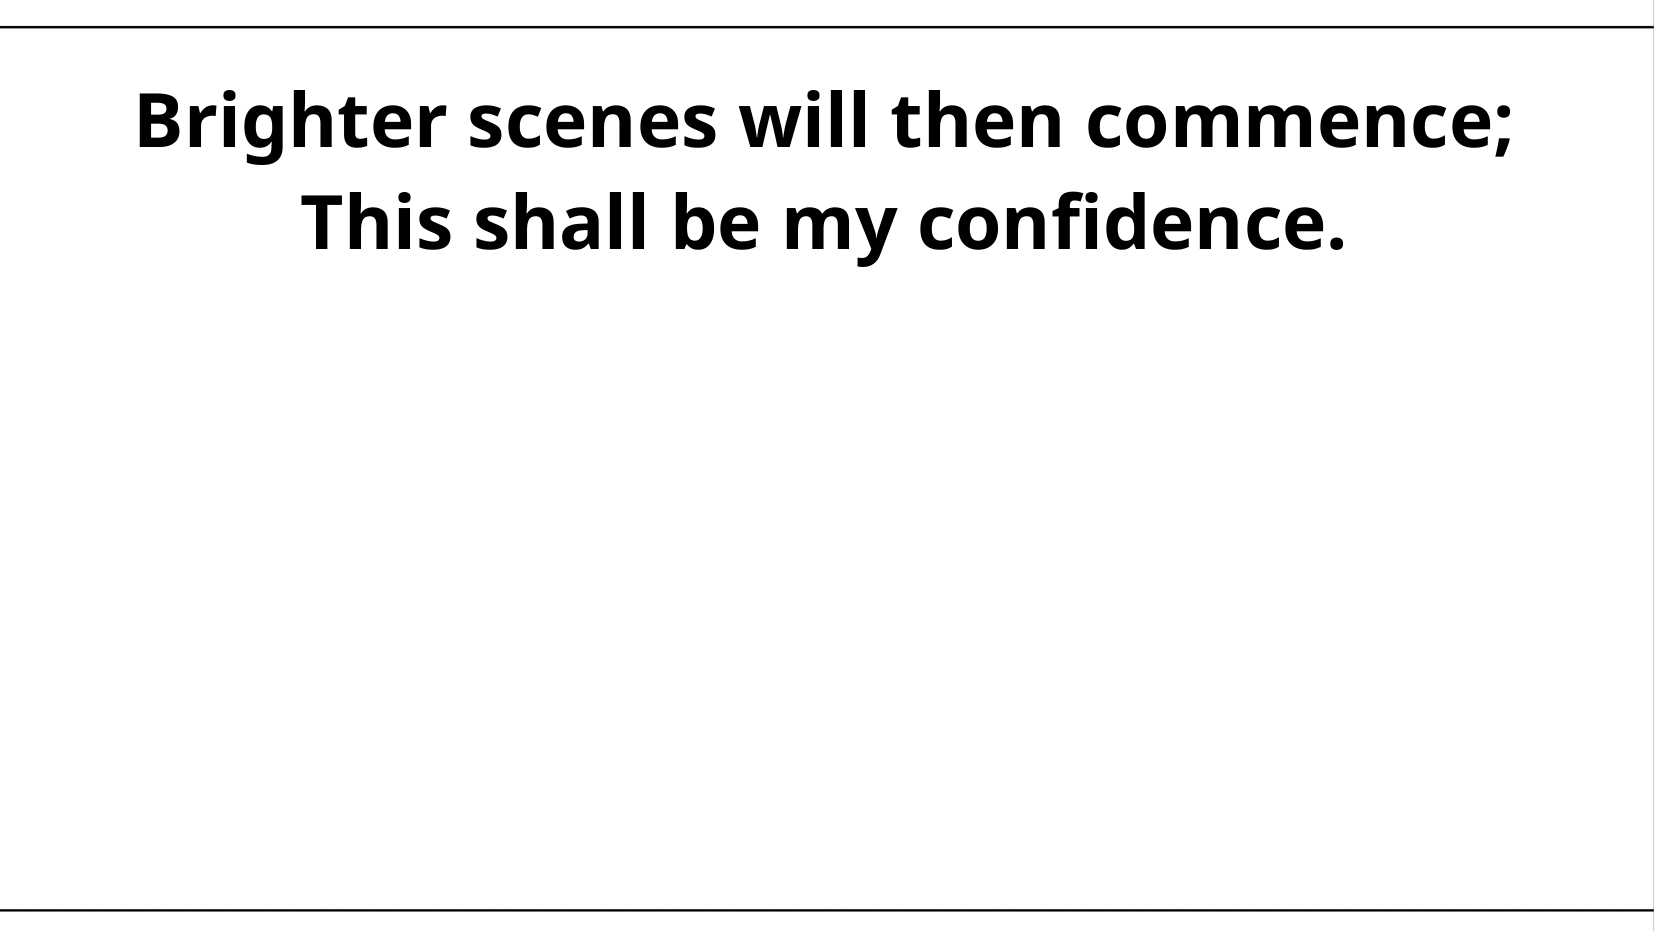

Brighter scenes will then commence;
This shall be my confidence.